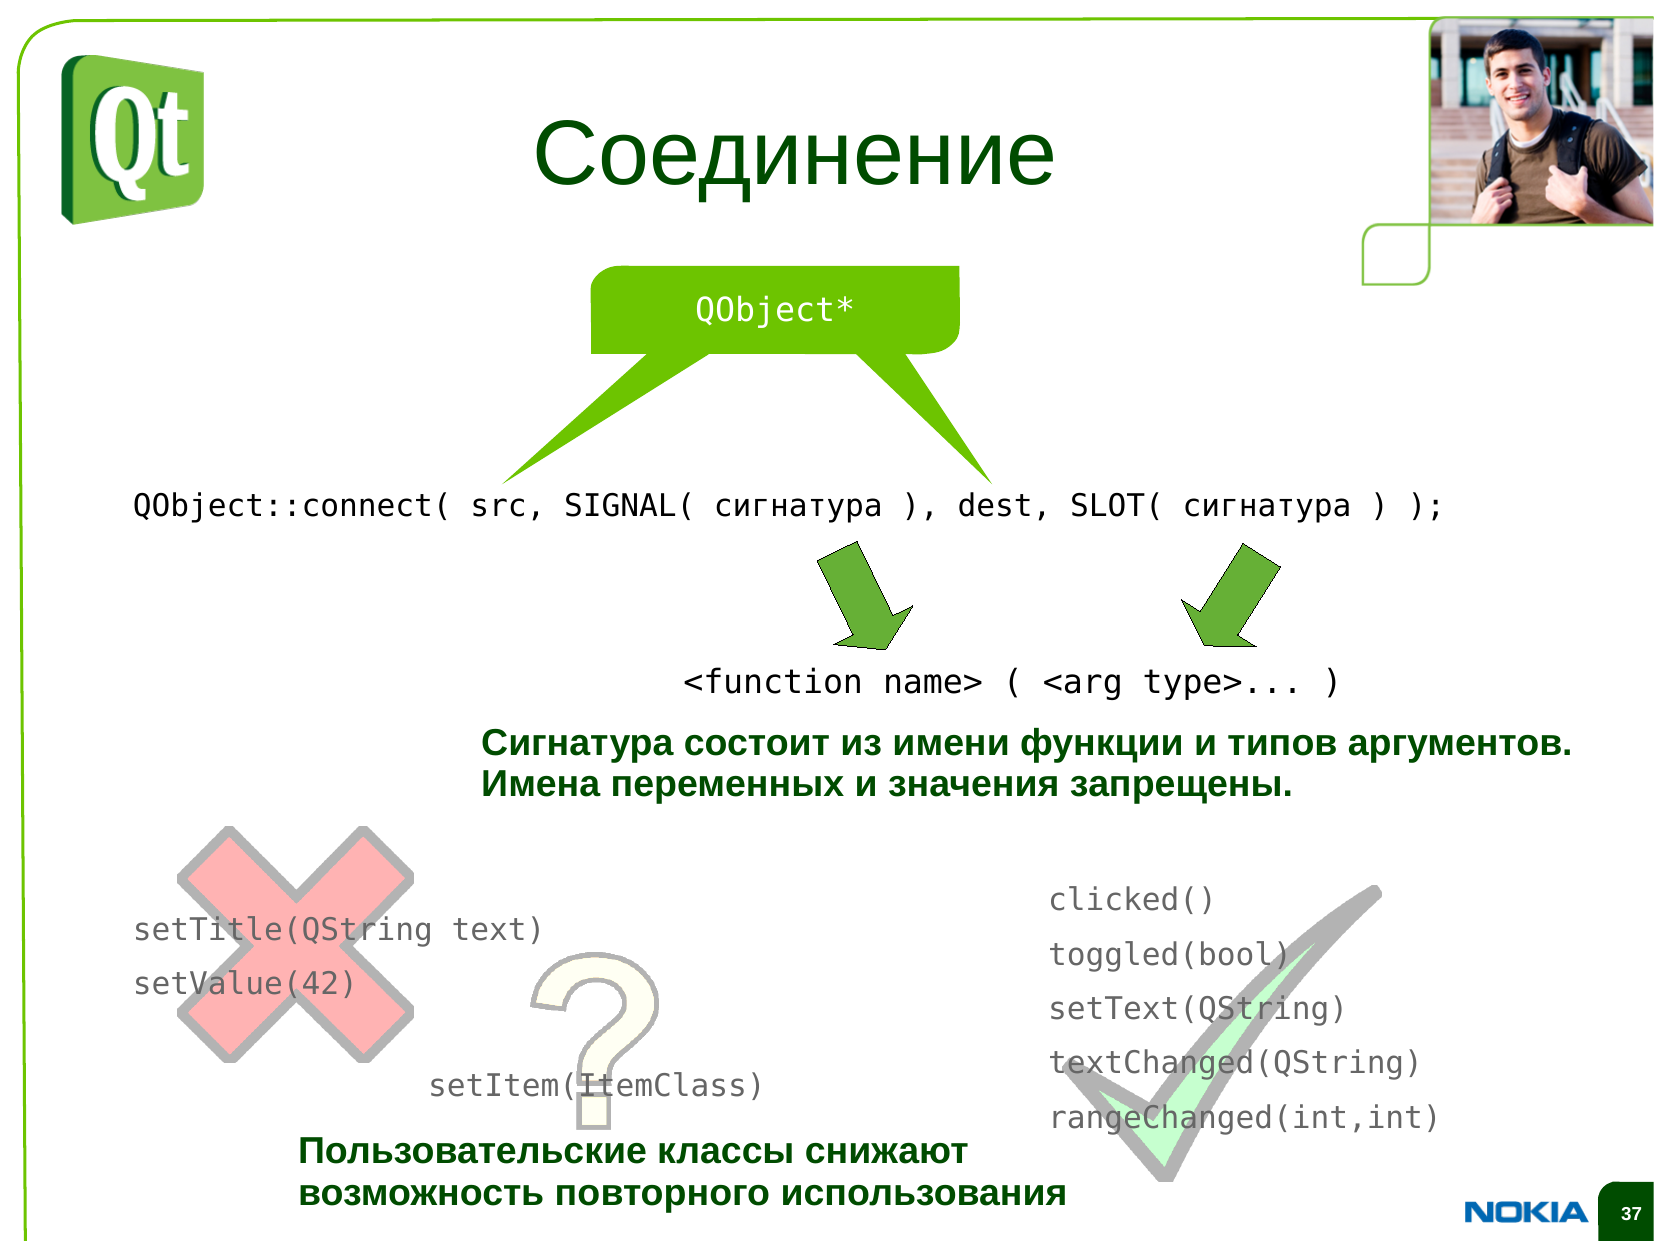

# Соединение
QObject*
QObject::connect( src, SIGNAL( сигнатура ), dest, SLOT( сигнатура ) );
<function name> ( <arg type>... )
Сигнатура состоит из имени функции и типов аргументов. Имена переменных и значения запрещены.
clicked()
toggled(bool)
setText(QString)
textChanged(QString)
rangeChanged(int,int)
setTitle(QString text)
setValue(42)
setItem(ItemClass)
Пользовательские классы снижают
возможность повторного использования